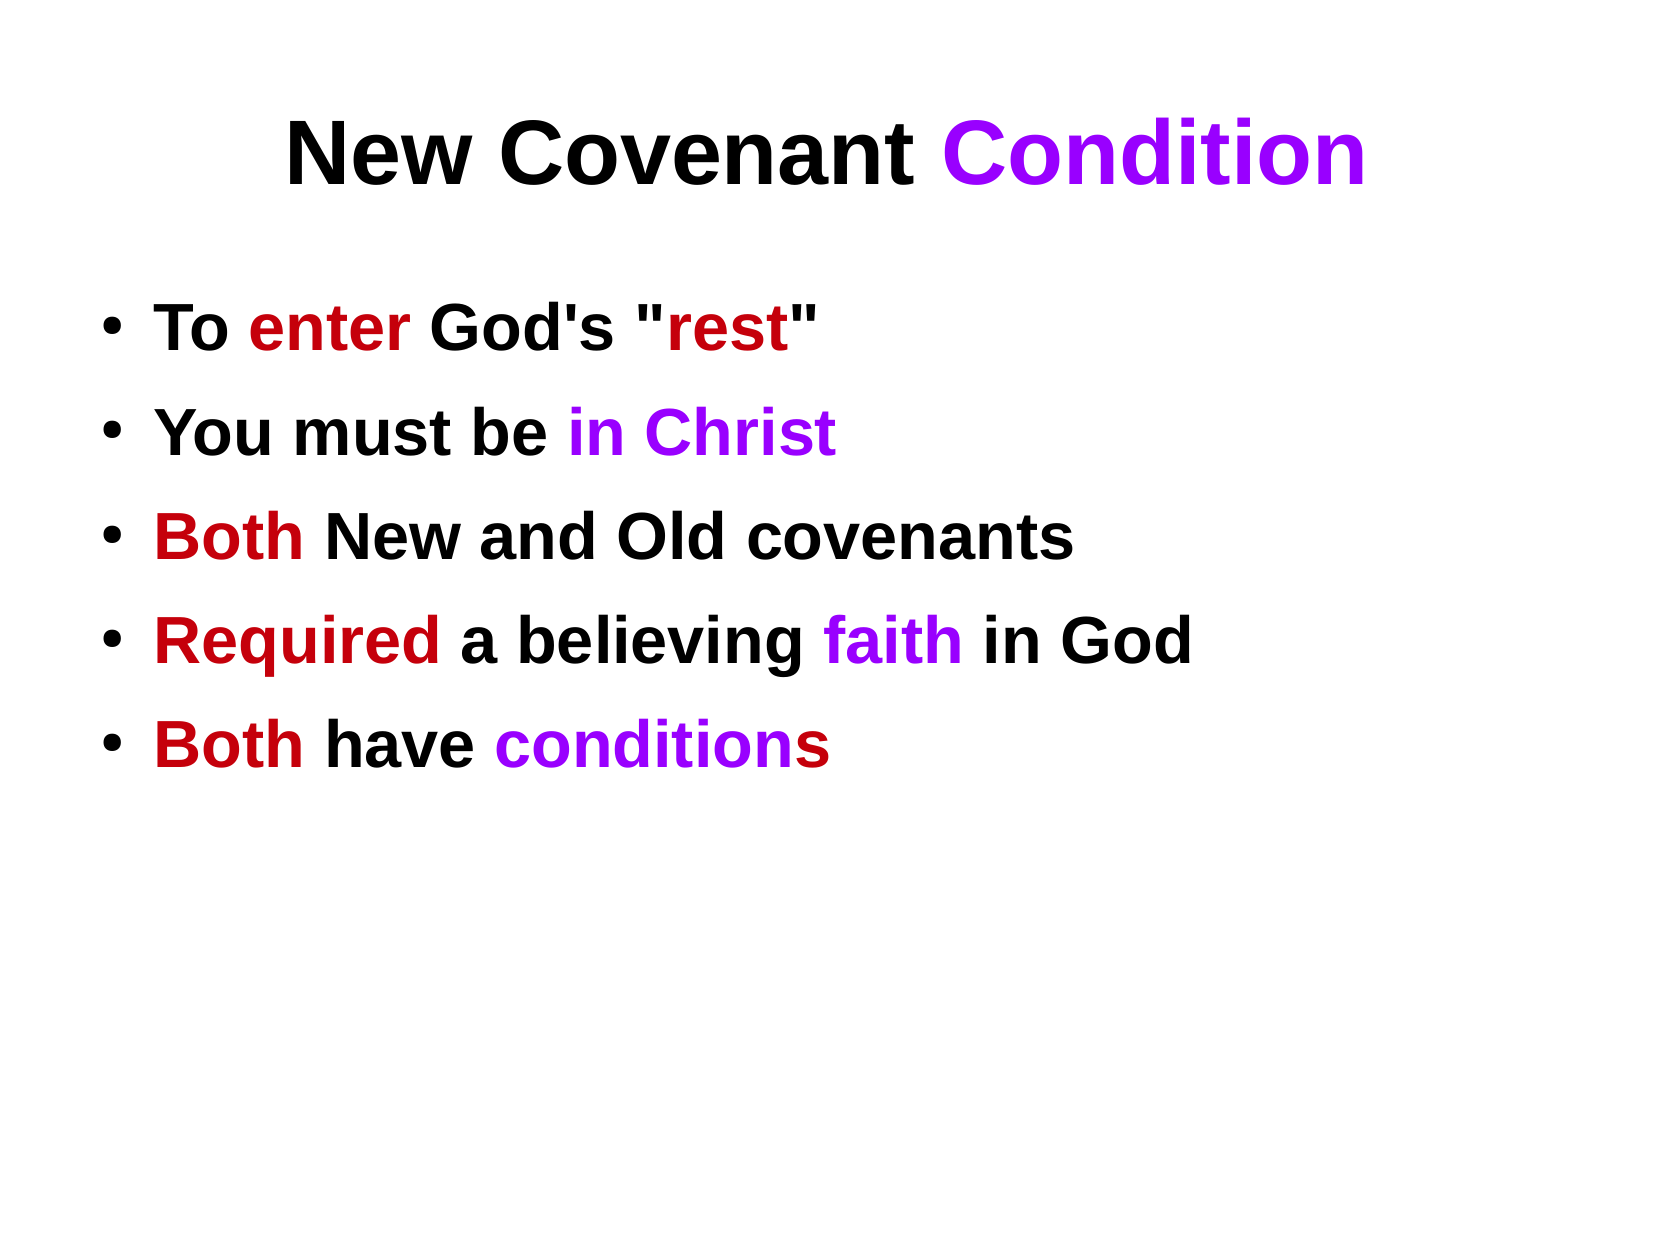

# New Covenant Condition
To enter God's "rest"
You must be in Christ
Both New and Old covenants
Required a believing faith in God
Both have conditions